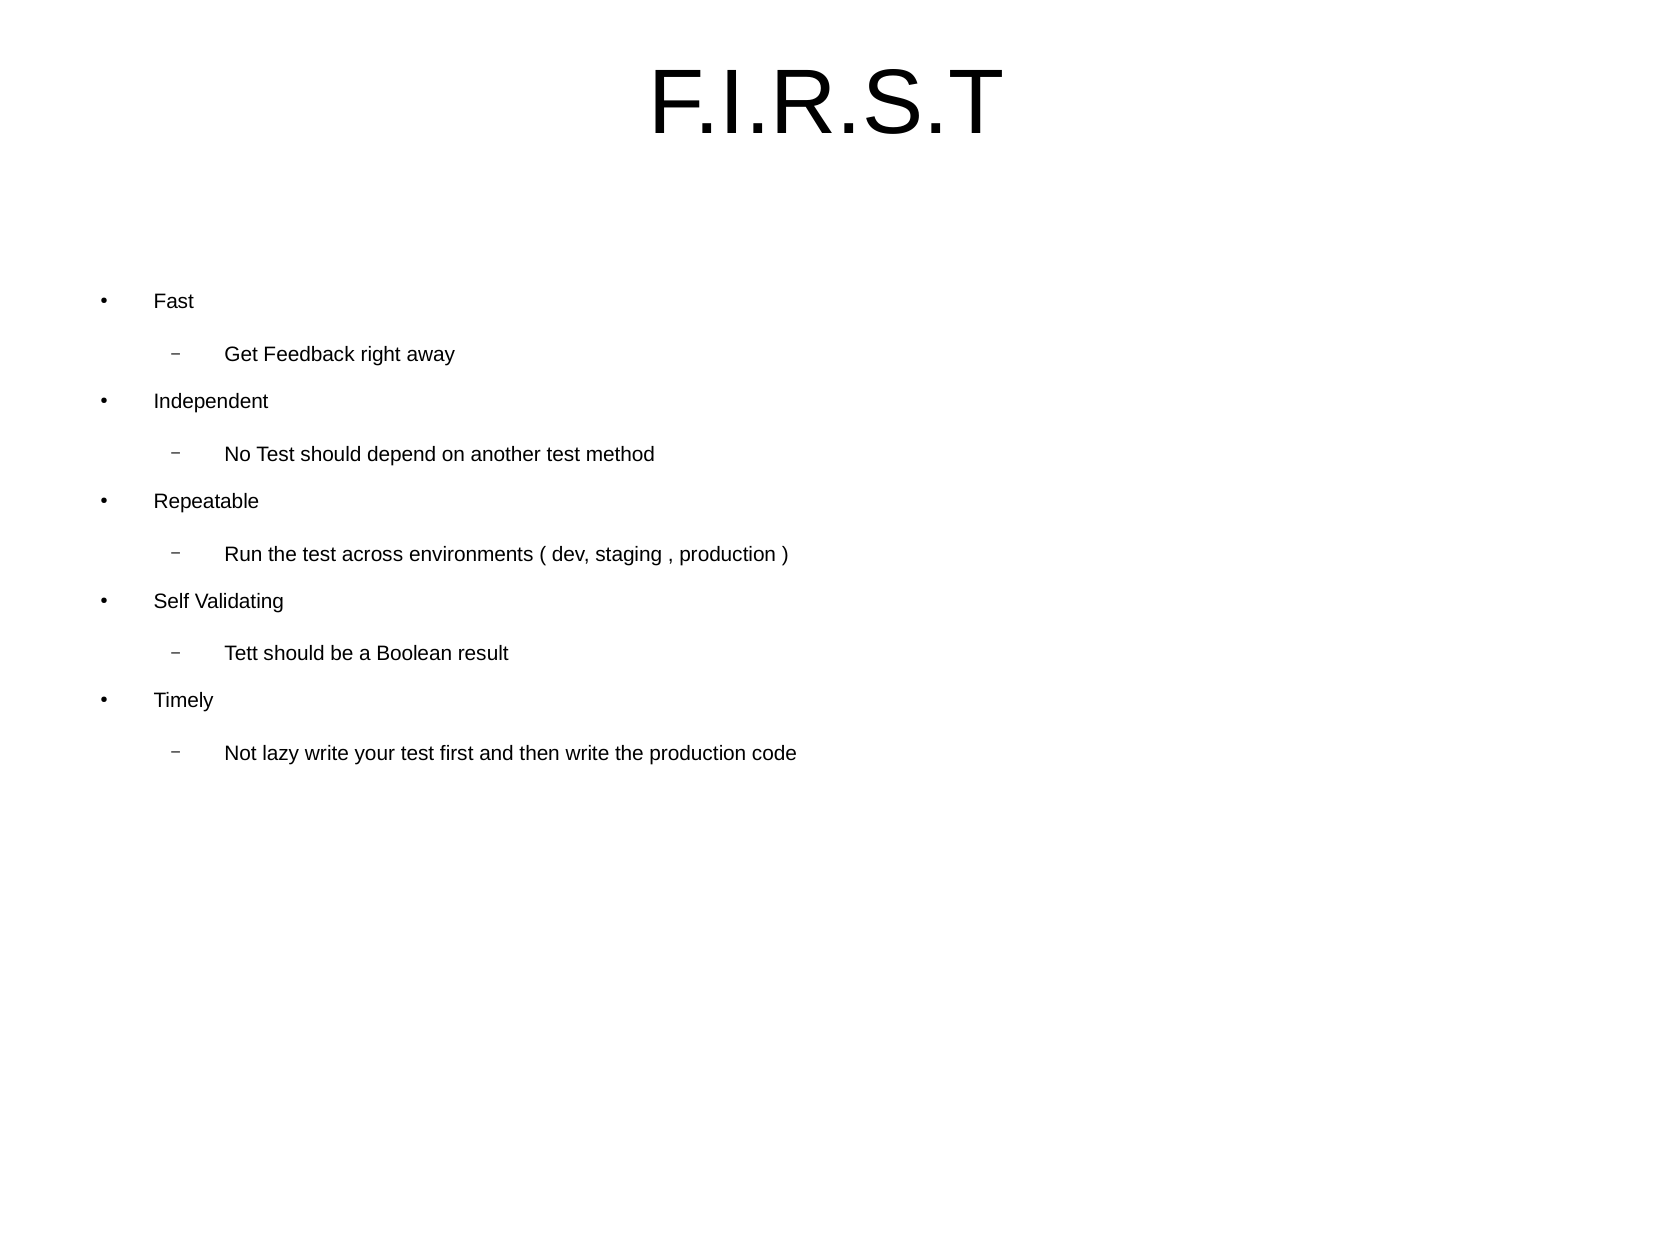

# F.I.R.S.T
Fast
Get Feedback right away
Independent
No Test should depend on another test method
Repeatable
Run the test across environments ( dev, staging , production )
Self Validating
Tett should be a Boolean result
Timely
Not lazy write your test first and then write the production code